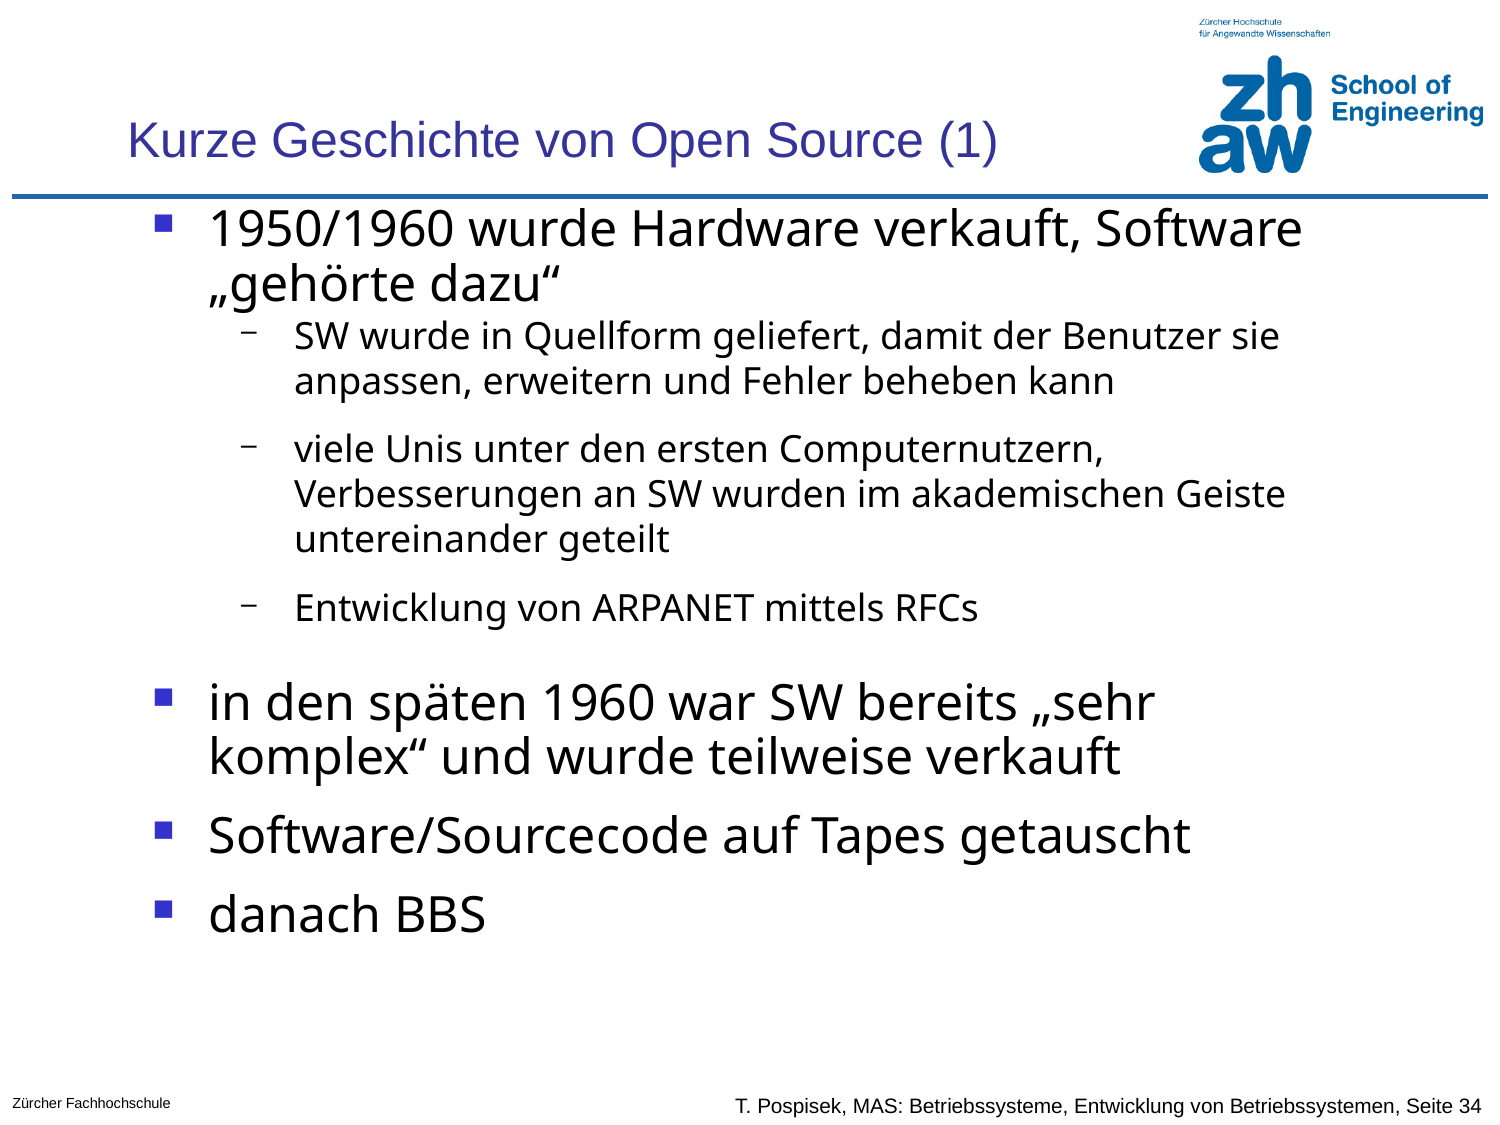

# Kurze Geschichte von Open Source (1)
1950/1960 wurde Hardware verkauft, Software „gehörte dazu“
SW wurde in Quellform geliefert, damit der Benutzer sie anpassen, erweitern und Fehler beheben kann
viele Unis unter den ersten Computernutzern, Verbesserungen an SW wurden im akademischen Geiste untereinander geteilt
Entwicklung von ARPANET mittels RFCs
in den späten 1960 war SW bereits „sehr komplex“ und wurde teilweise verkauft
Software/Sourcecode auf Tapes getauscht
danach BBS